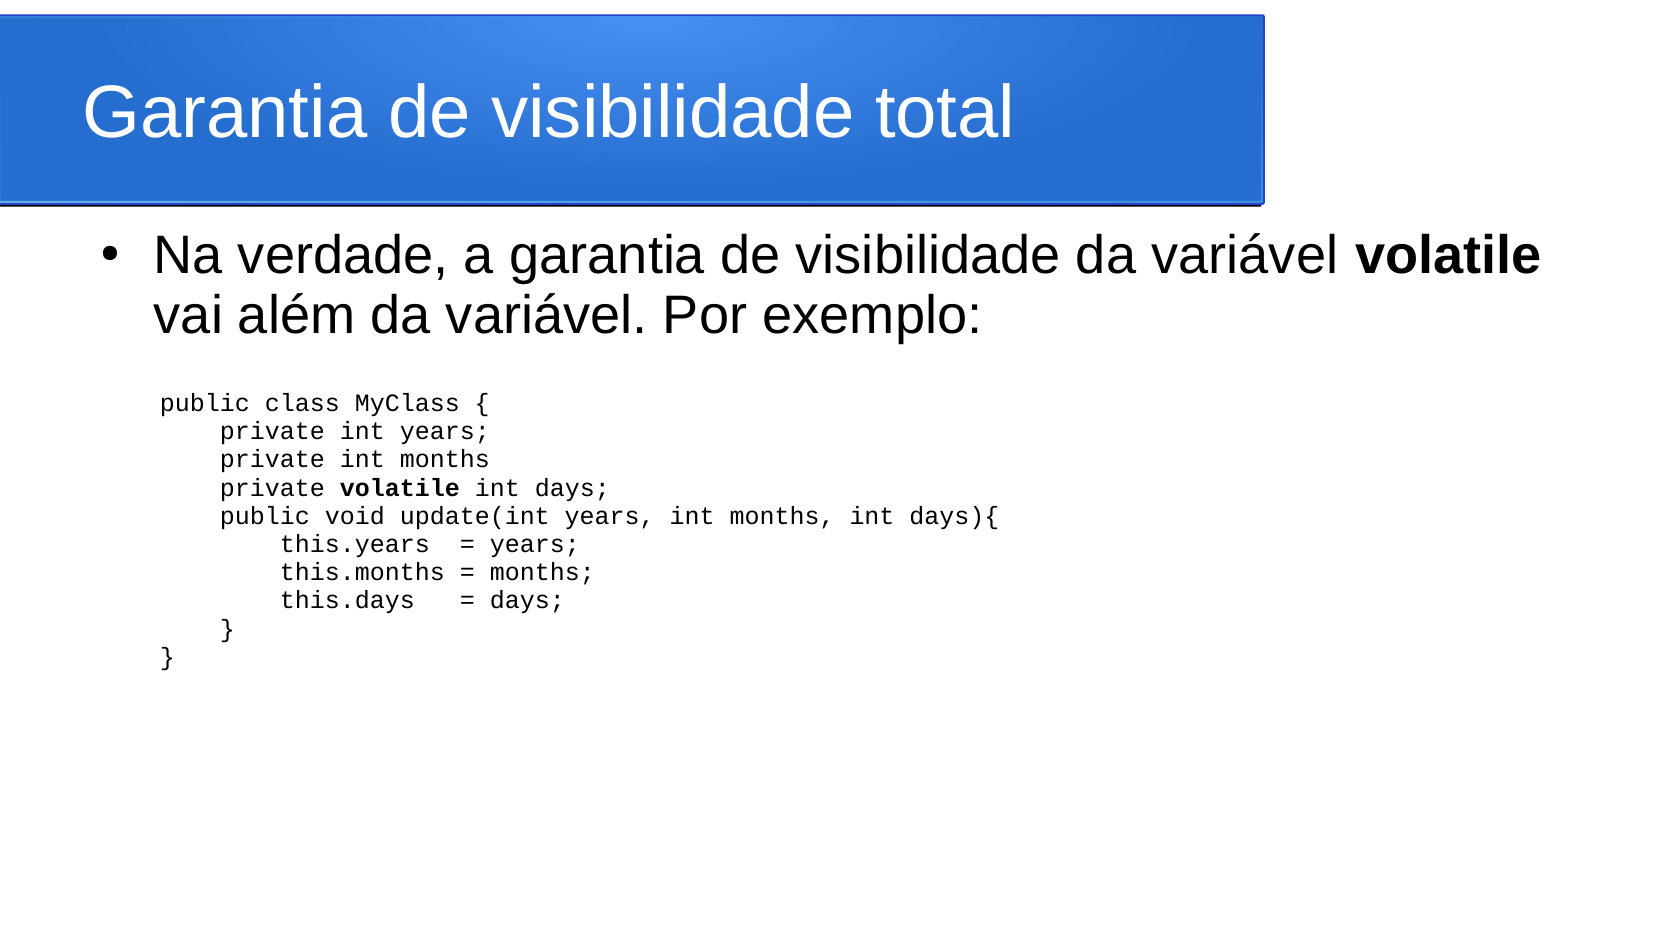

# Garantia de visibilidade total
Na verdade, a garantia de visibilidade da variável volatile vai além da variável. Por exemplo:
public class MyClass {
 private int years;
 private int months
 private volatile int days;
 public void update(int years, int months, int days){
 this.years = years;
 this.months = months;
 this.days = days;
 }
}